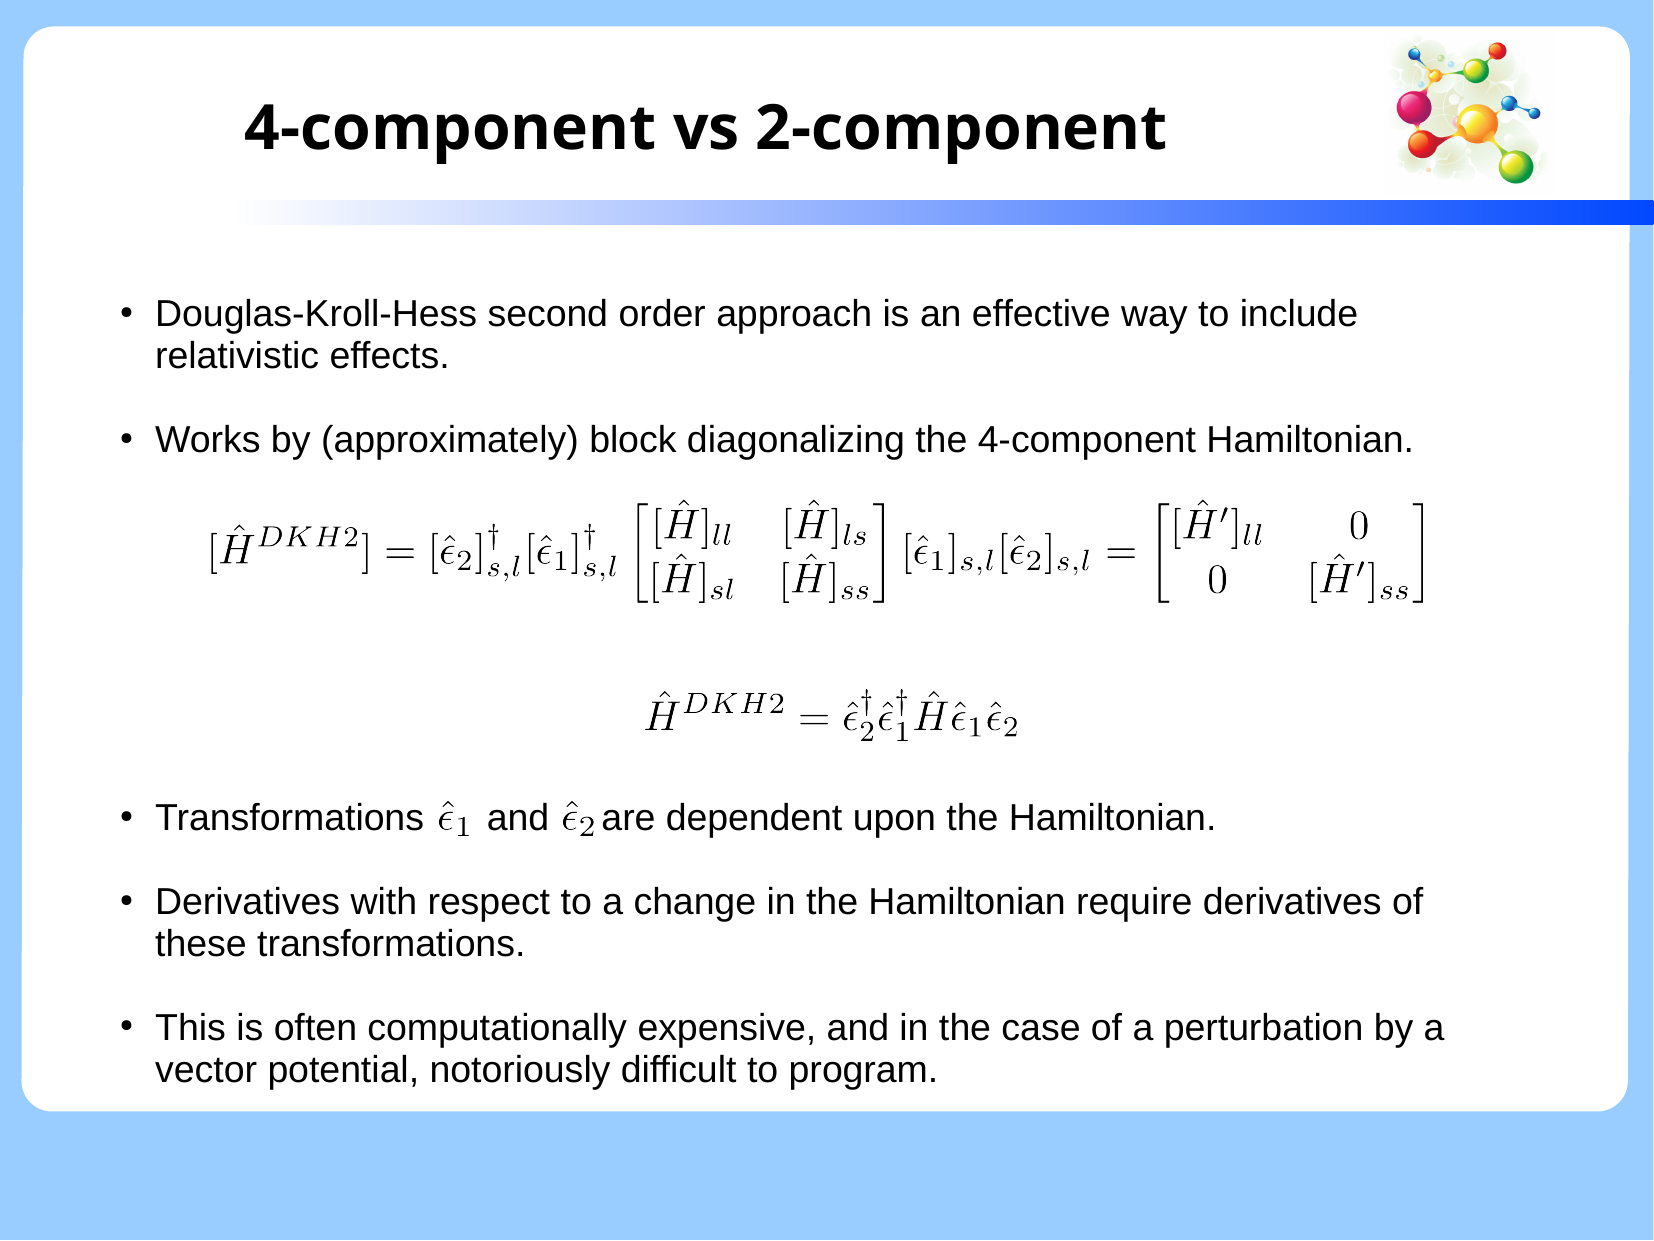

# 4-component vs 2-component
Douglas-Kroll-Hess second order approach is an effective way to include relativistic effects.
Works by (approximately) block diagonalizing the 4-component Hamiltonian.
Transformations and are dependent upon the Hamiltonian.
Derivatives with respect to a change in the Hamiltonian require derivatives of these transformations.
This is often computationally expensive, and in the case of a perturbation by a vector potential, notoriously difficult to program.